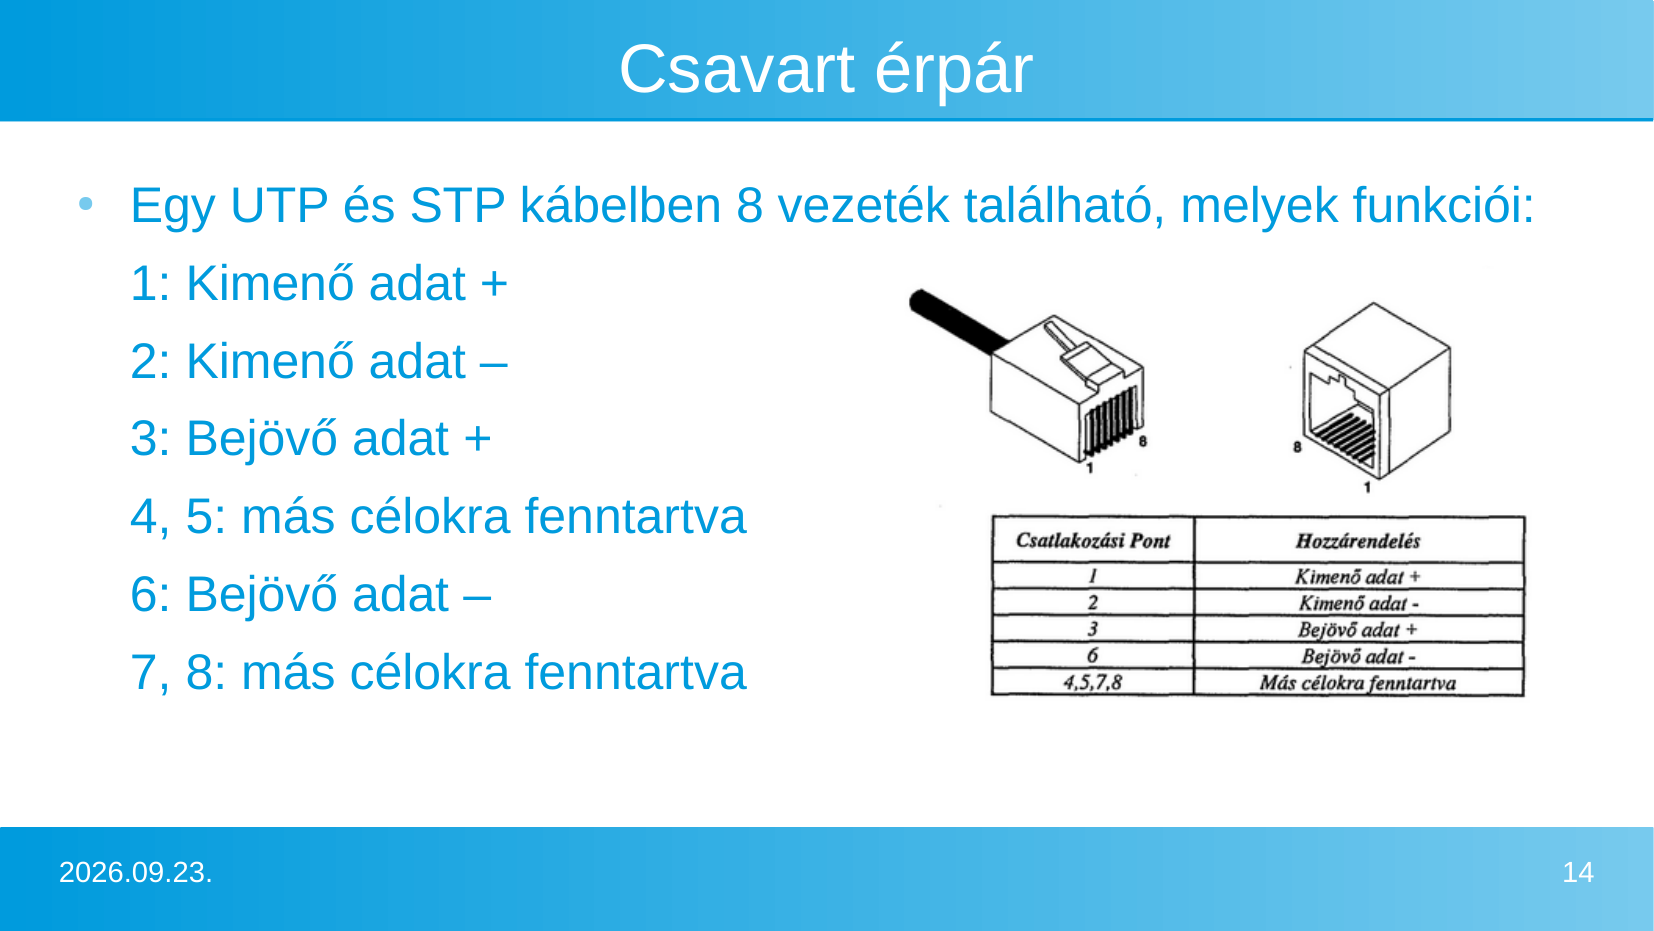

# Csavart érpár
Egy UTP és STP kábelben 8 vezeték található, melyek funkciói:
1: Kimenő adat +
2: Kimenő adat –
3: Bejövő adat +
4, 5: más célokra fenntartva
6: Bejövő adat –
7, 8: más célokra fenntartva
14